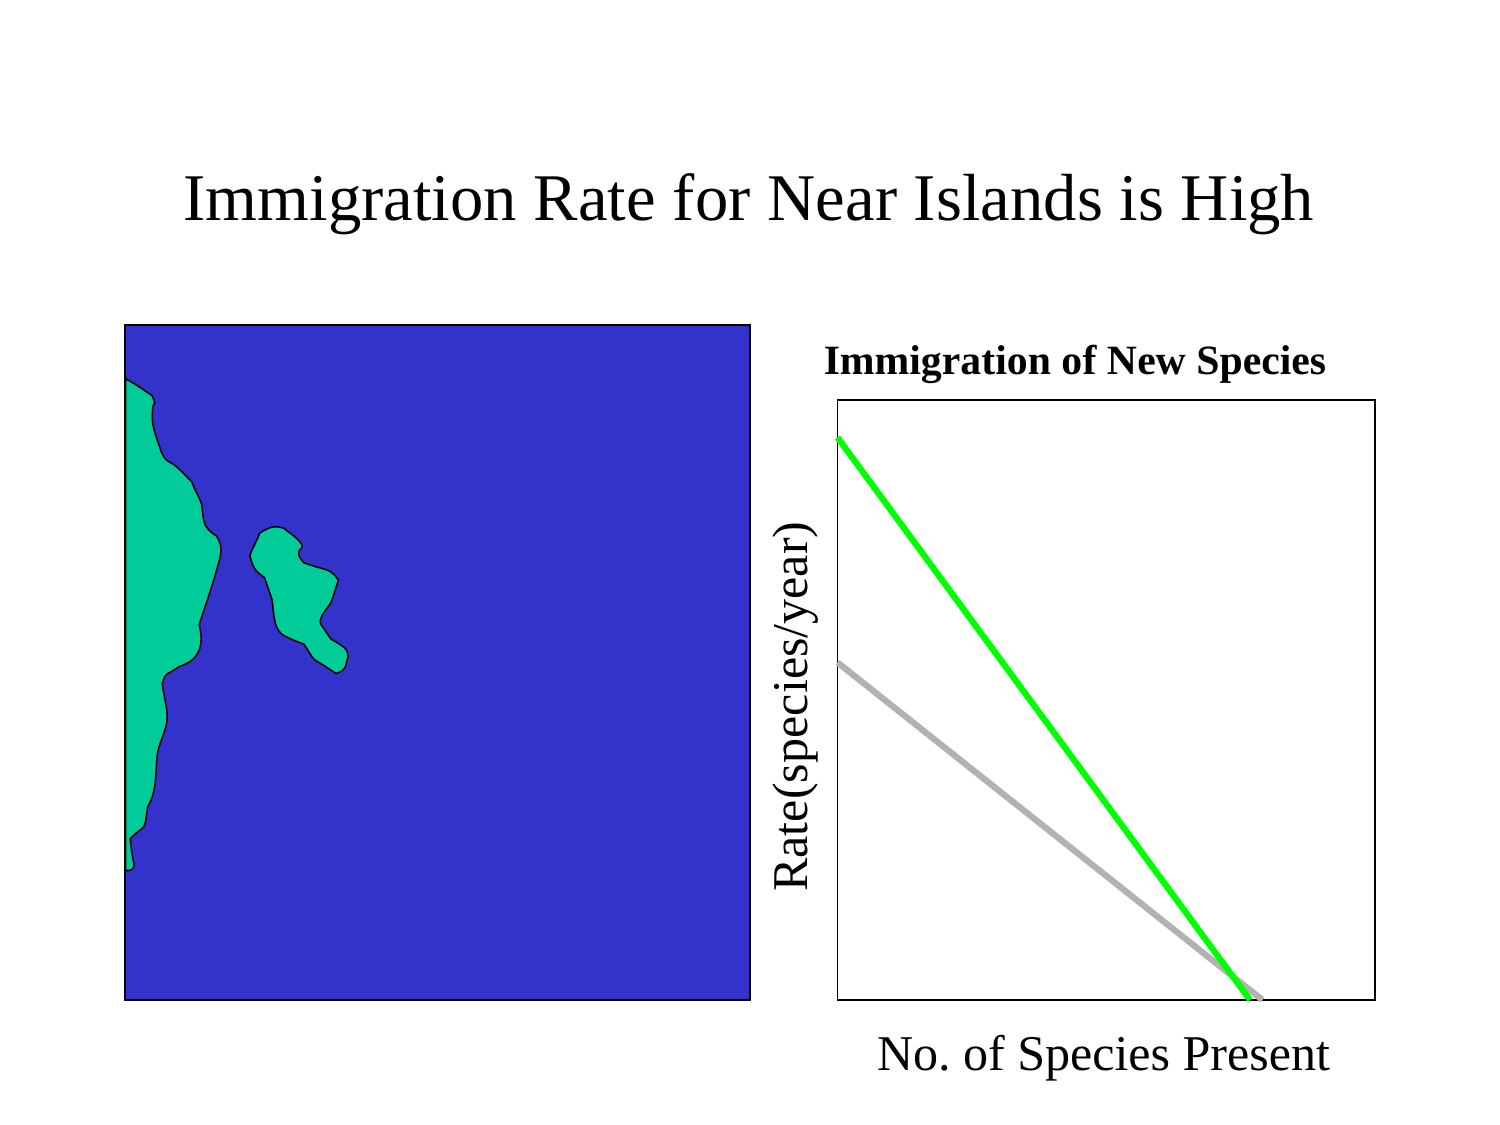

# Immigration Rate for Near Islands is High
Immigration of New Species
Rate(species/year)
No. of Species Present